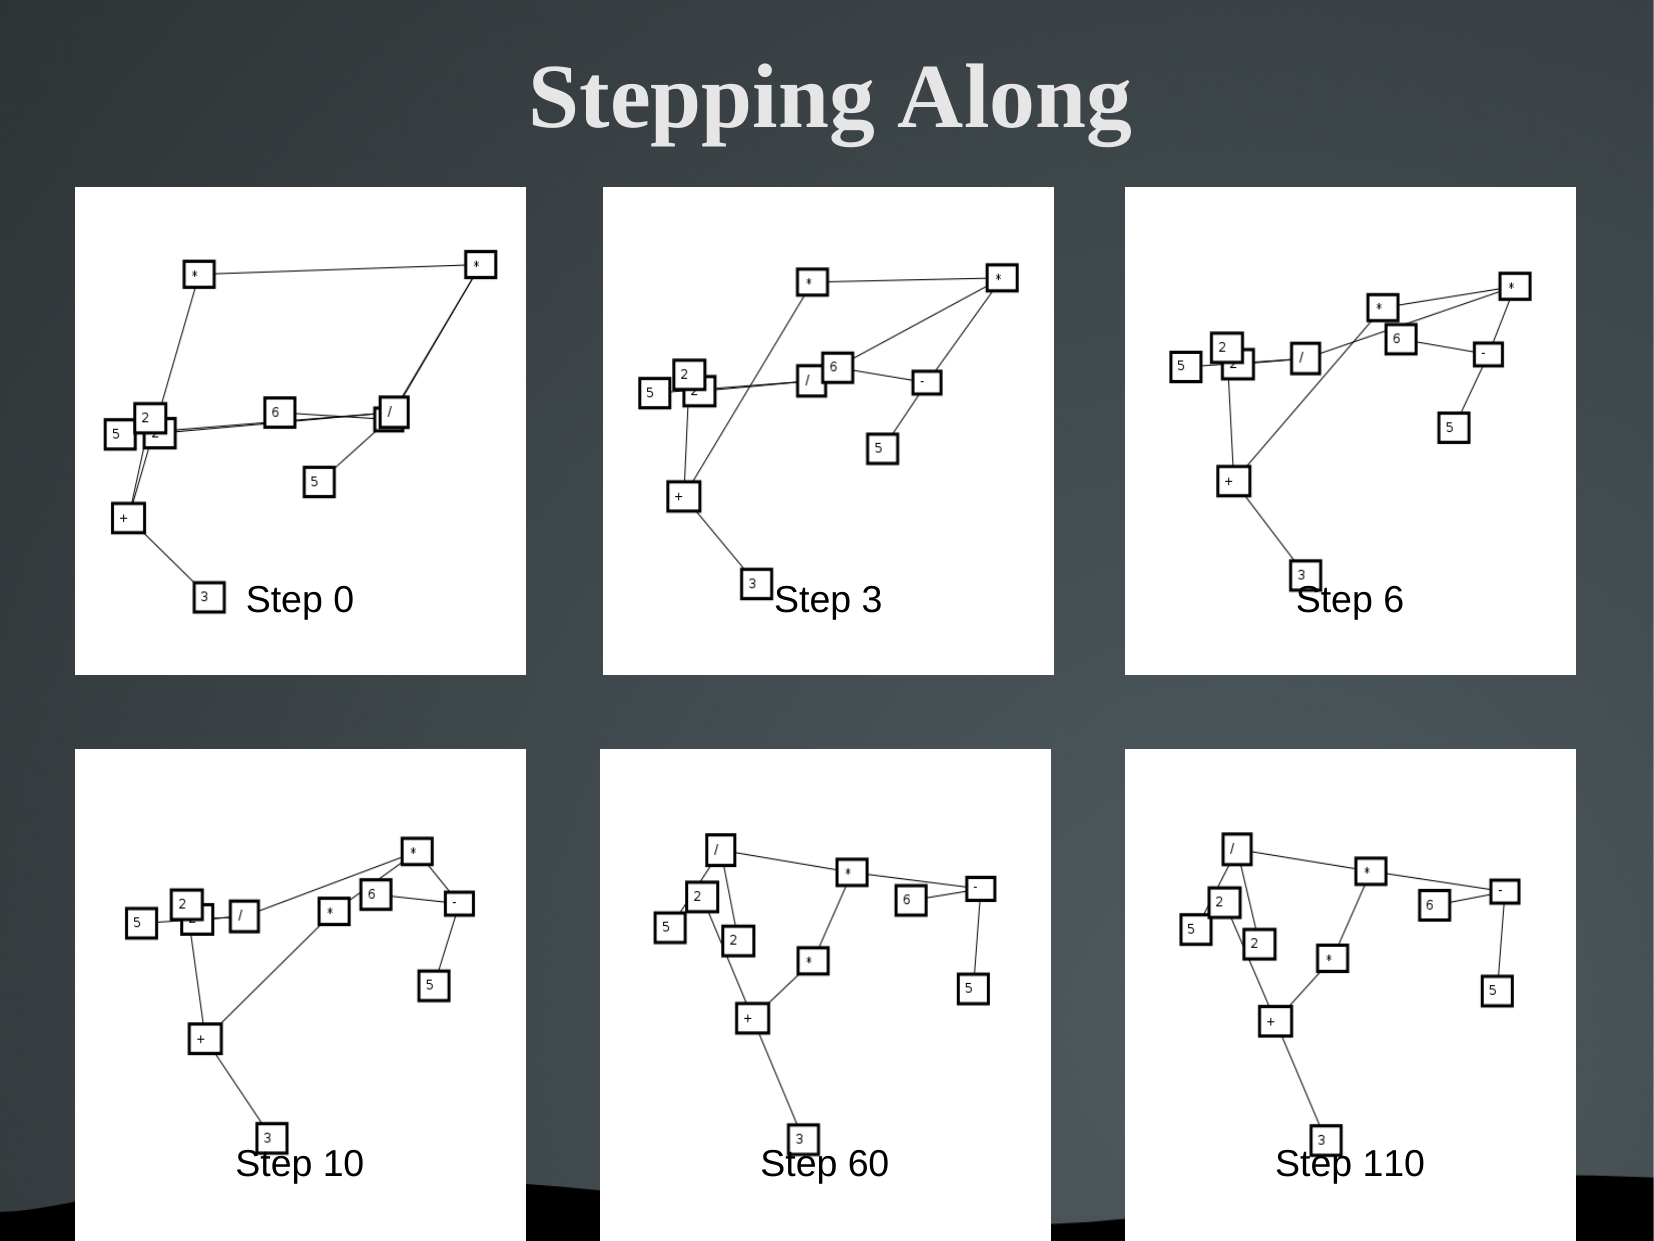

# Stepping Along
Step 0
Step 3
Step 6
Step 10
Step 60
Step 110